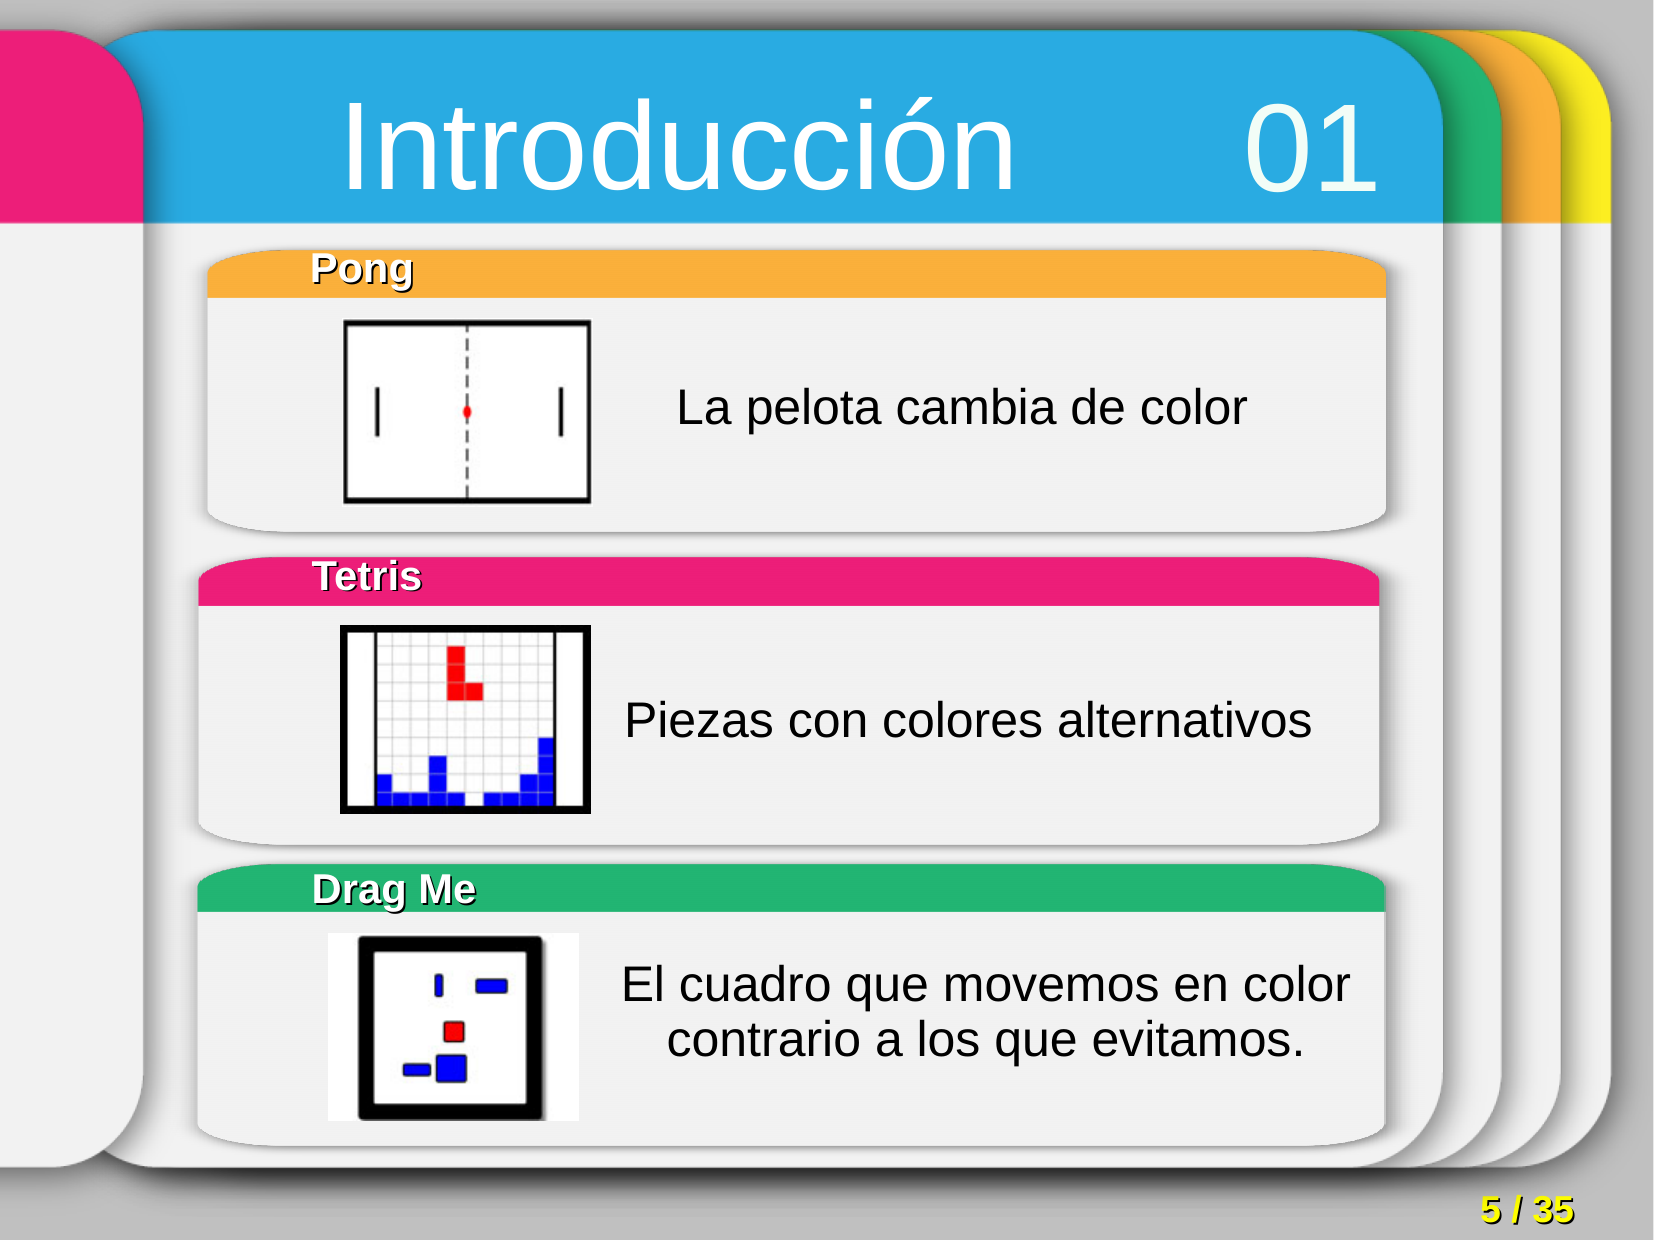

01
# Introducción
Pong
La pelota cambia de color
Tetris
Piezas con colores alternativos
Drag Me
El cuadro que movemos en color contrario a los que evitamos.